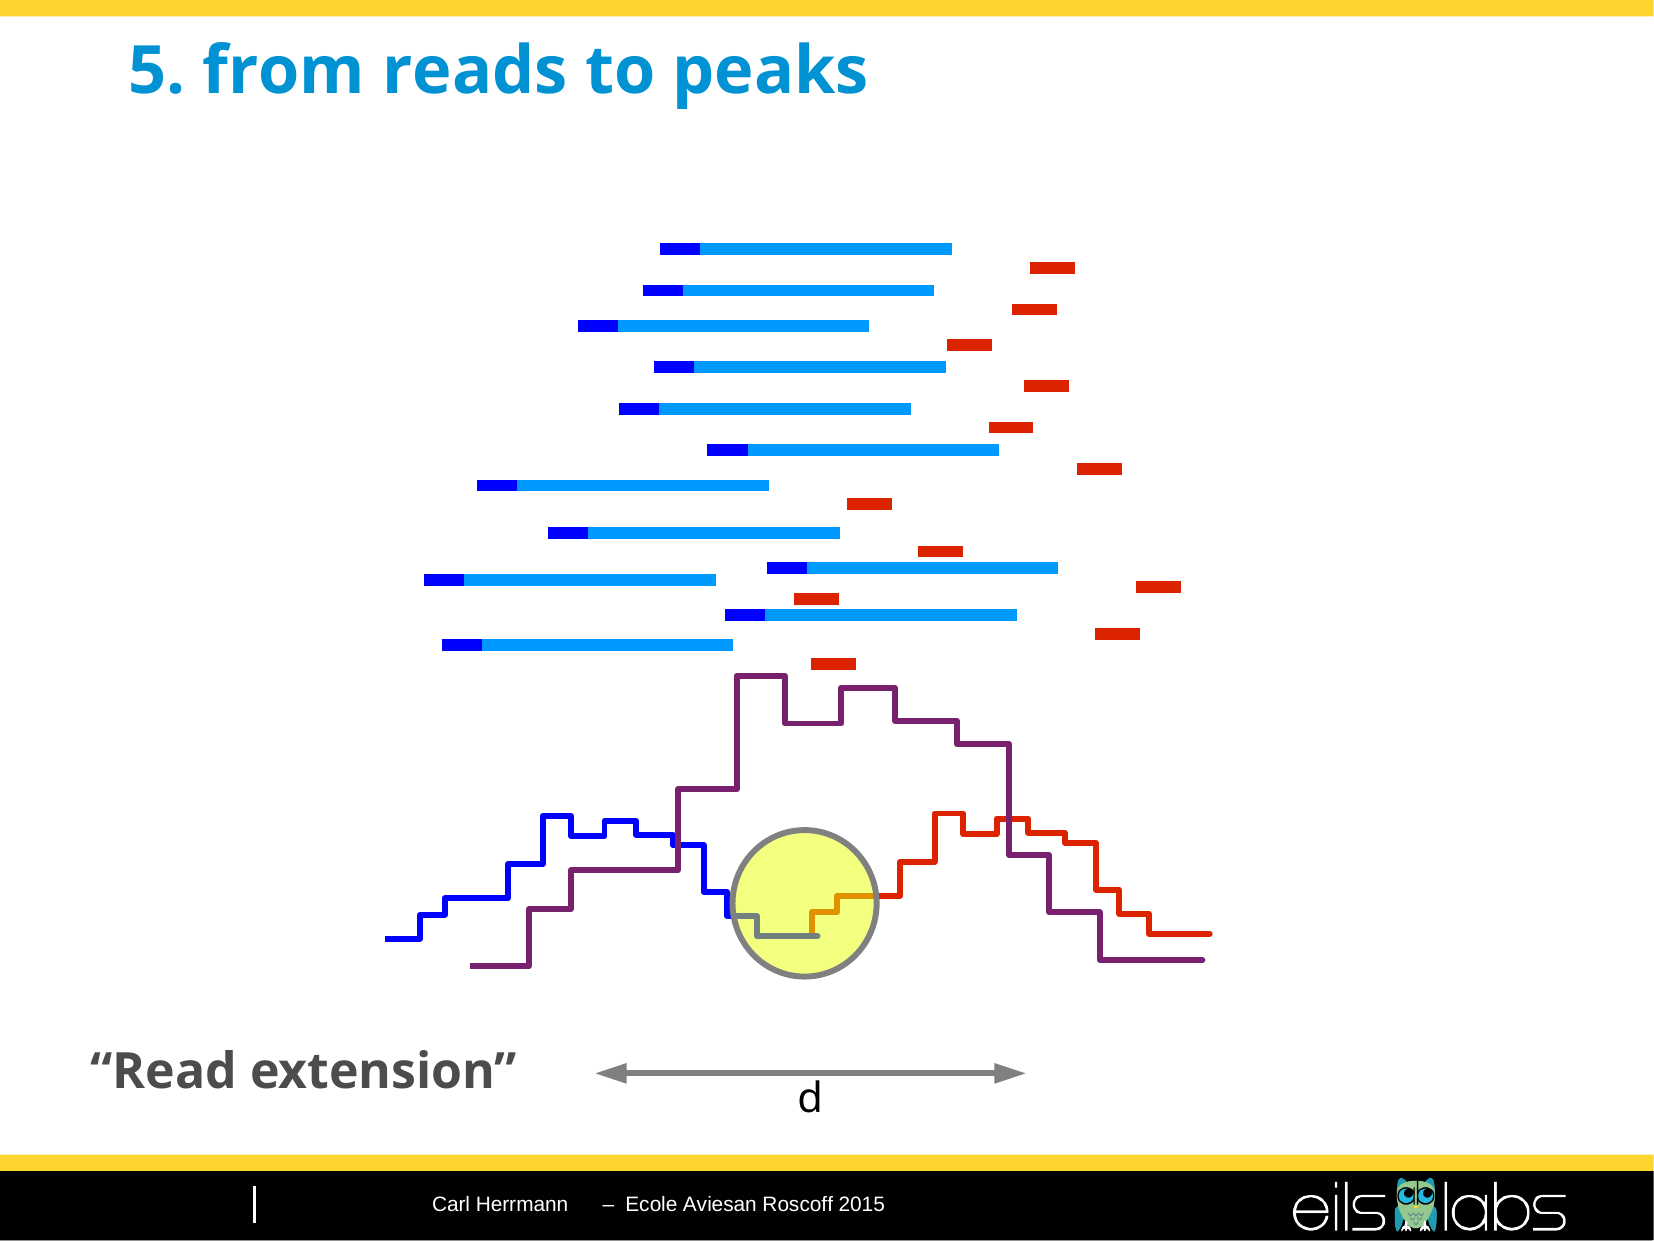

# 5. from reads to peaks
“Read extension”
d